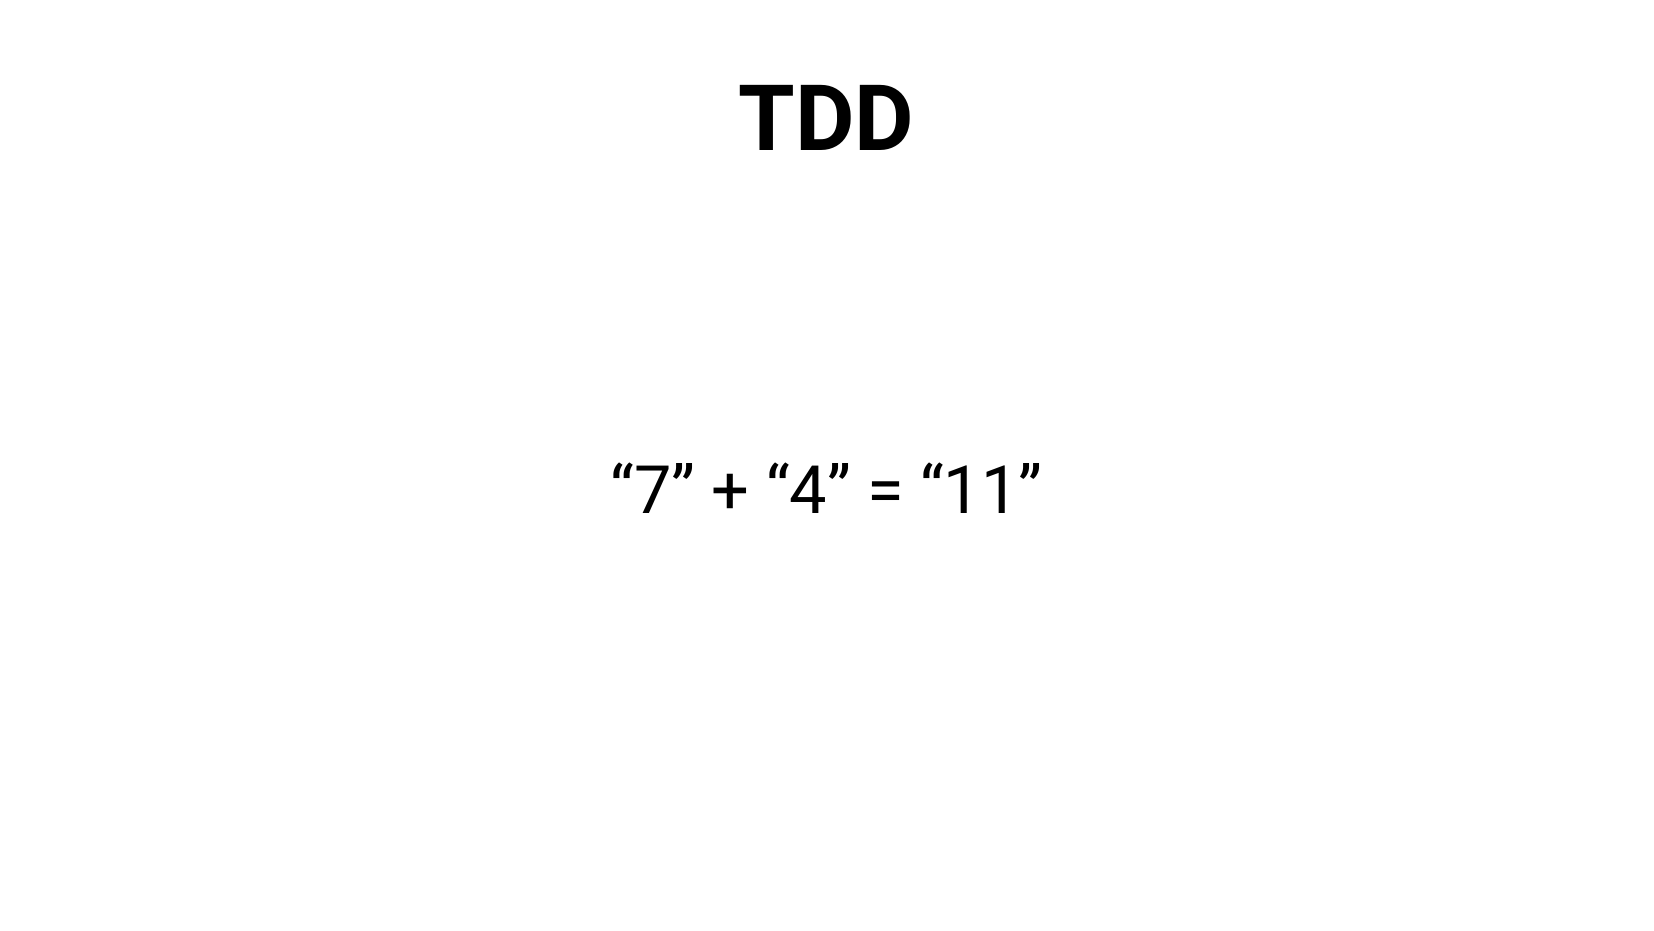

# TDD
“7” + “4” = “11”